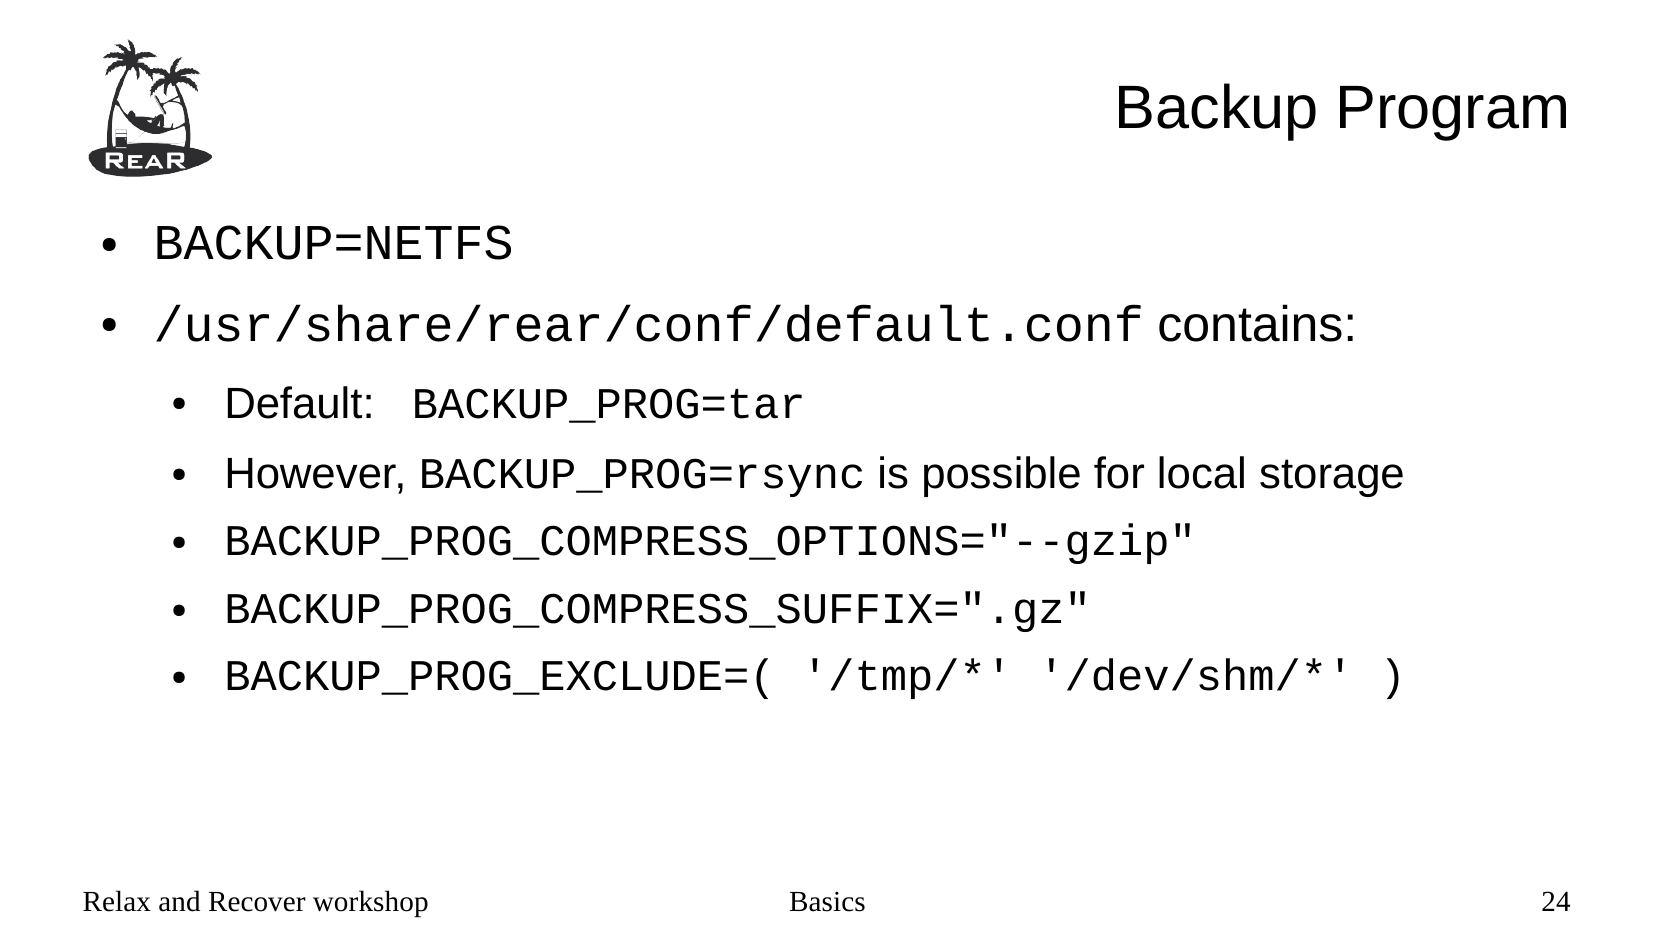

# Backup Program
BACKUP=NETFS
/usr/share/rear/conf/default.conf contains:
Default: BACKUP_PROG=tar
However, BACKUP_PROG=rsync is possible for local storage
BACKUP_PROG_COMPRESS_OPTIONS="--gzip"
BACKUP_PROG_COMPRESS_SUFFIX=".gz"
BACKUP_PROG_EXCLUDE=( '/tmp/*' '/dev/shm/*' )
Relax and Recover workshop
Basics
24